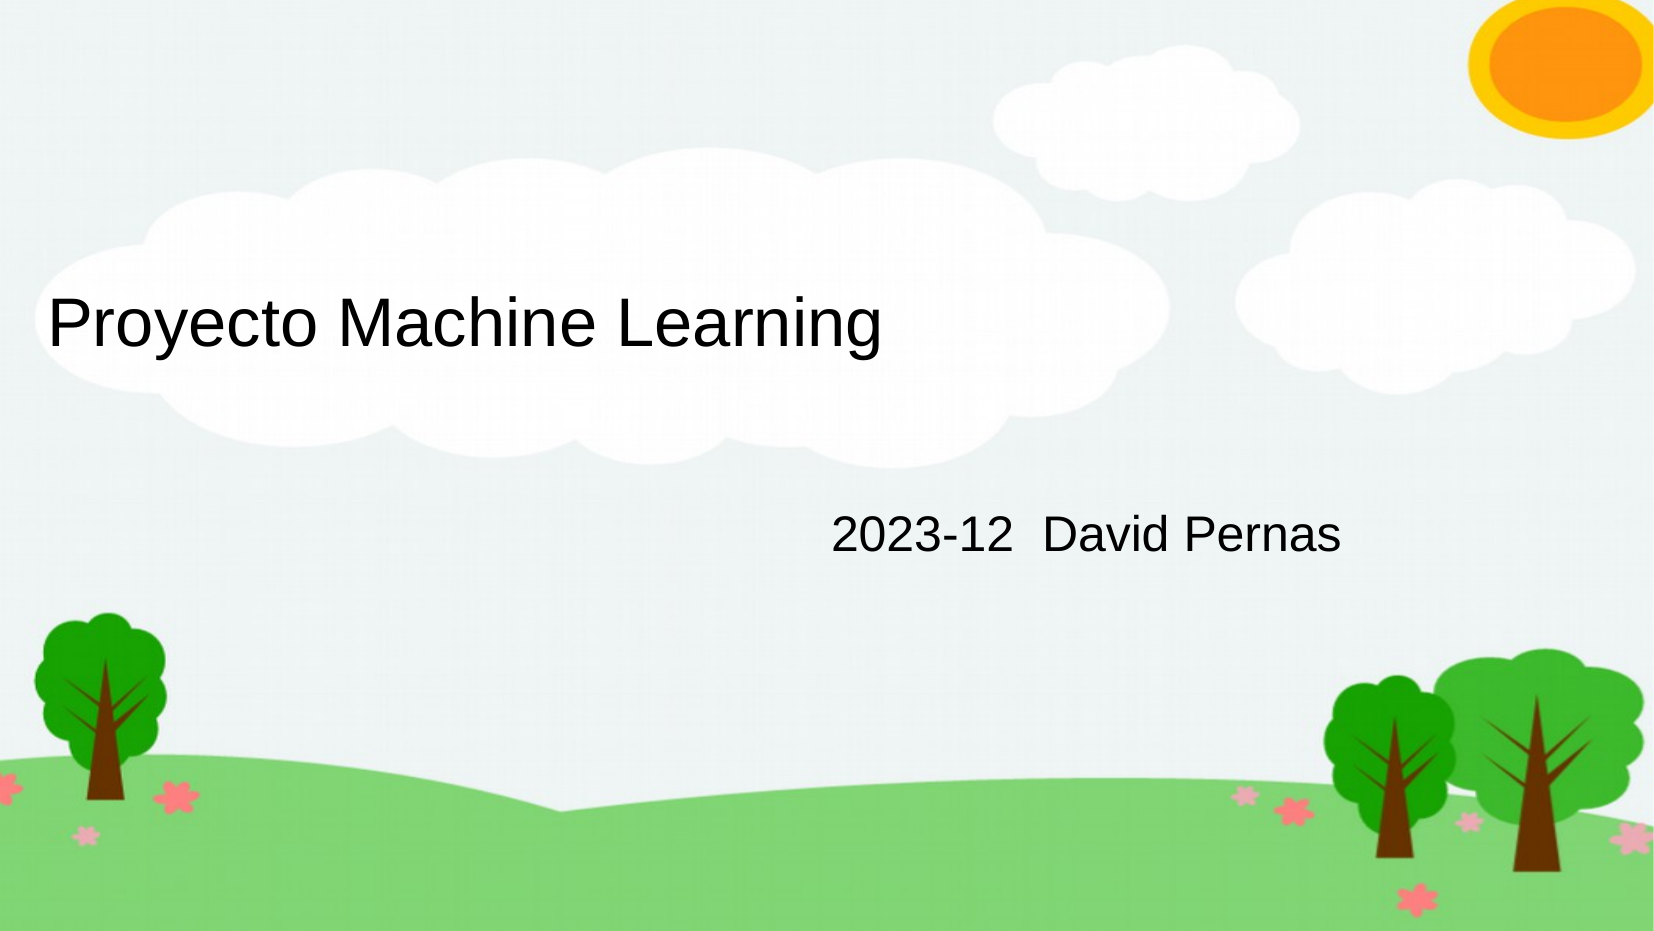

# Proyecto Machine Learning
2023-12 David Pernas